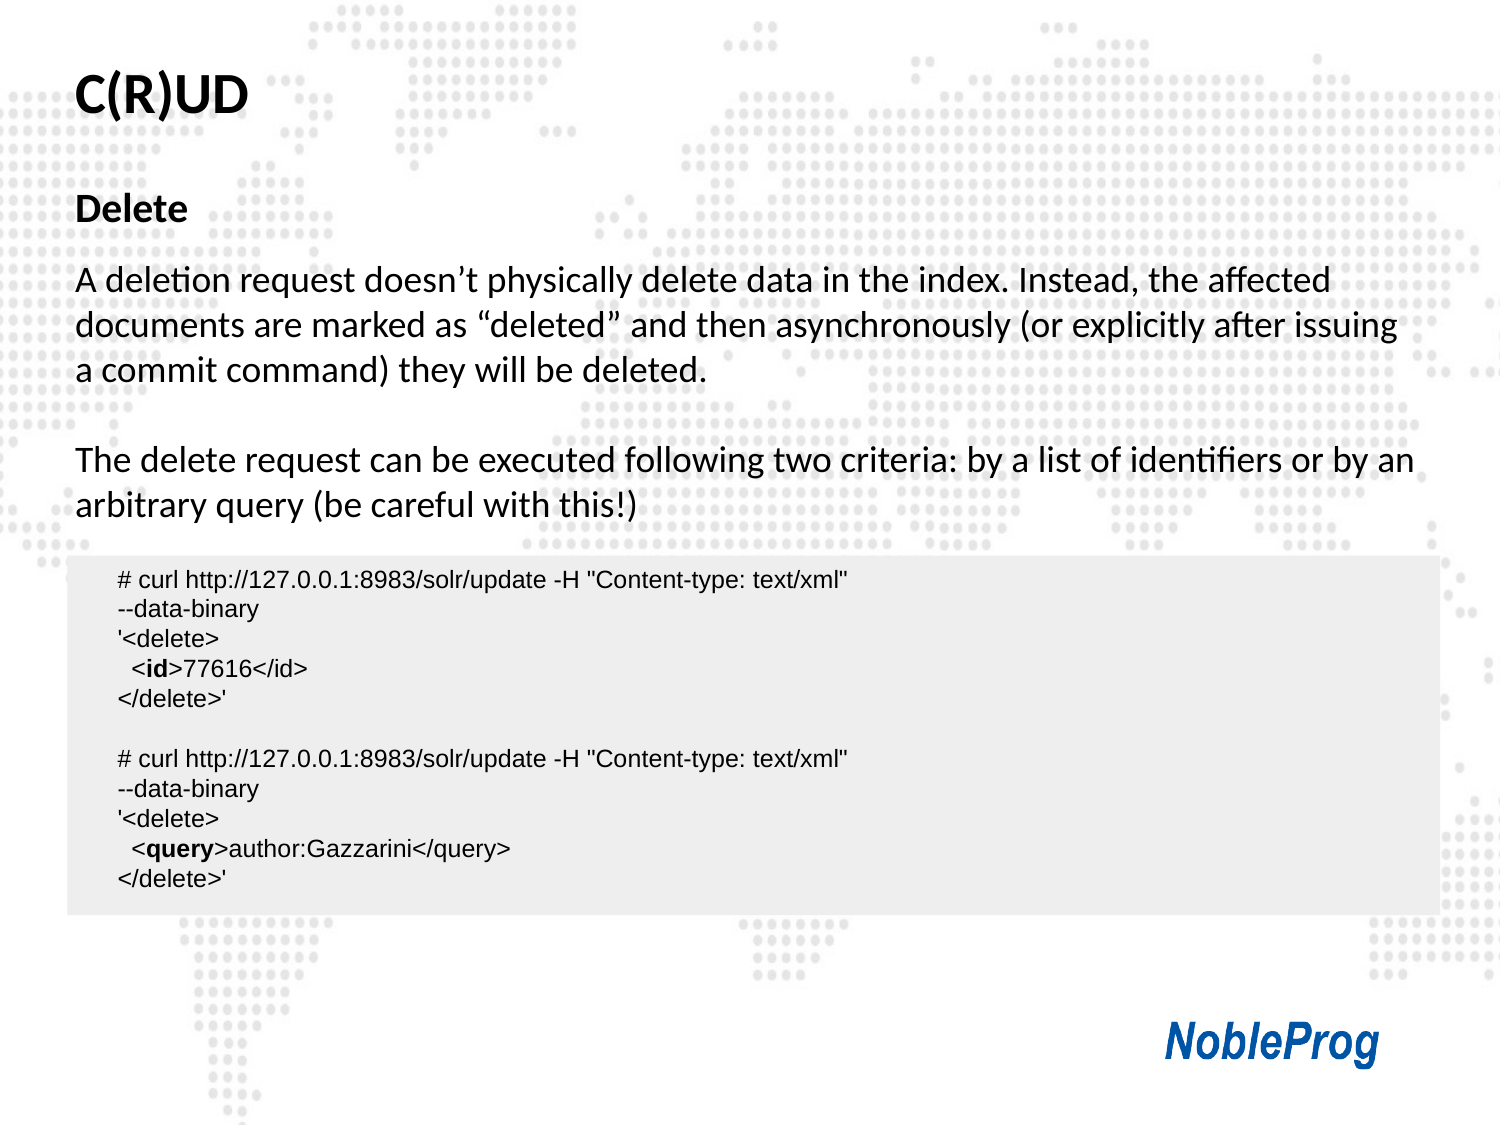

C(R)UD
Delete
A deletion request doesn’t physically delete data in the index. Instead, the affected documents are marked as “deleted” and then asynchronously (or explicitly after issuing a commit command) they will be deleted.
The delete request can be executed following two criteria: by a list of identifiers or by an arbitrary query (be careful with this!)
# curl http://127.0.0.1:8983/solr/update -H "Content-type: text/xml"
--data-binary
'<delete>
 <id>77616</id>
</delete>'
# curl http://127.0.0.1:8983/solr/update -H "Content-type: text/xml"
--data-binary
'<delete>
 <query>author:Gazzarini</query>
</delete>'